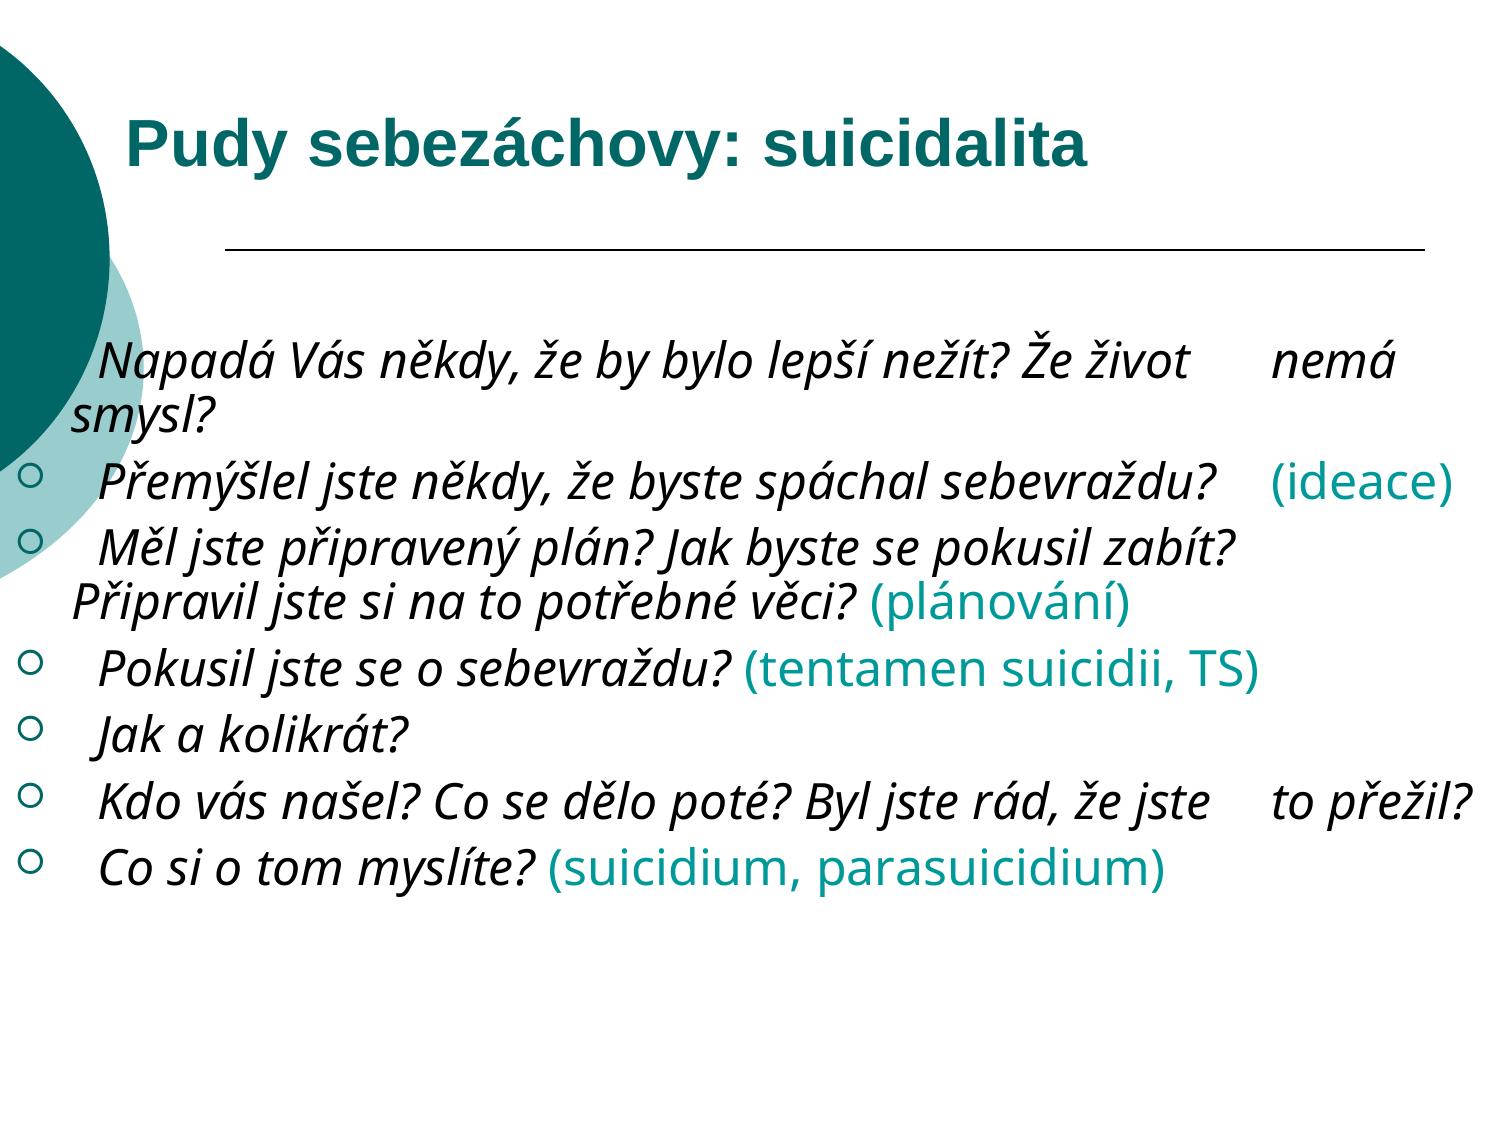

# Pudy sebezáchovy: suicidalita
 Napadá Vás někdy, že by bylo lepší nežít? Že život 	nemá smysl?
 Přemýšlel jste někdy, že byste spáchal sebevraždu? 	(ideace)
 Měl jste připravený plán? Jak byste se pokusil zabít? 	Připravil jste si na to potřebné věci? (plánování)
 Pokusil jste se o sebevraždu? (tentamen suicidii, TS)
 Jak a kolikrát?
 Kdo vás našel? Co se dělo poté? Byl jste rád, že jste 	to přežil?
 Co si o tom myslíte? (suicidium, parasuicidium)